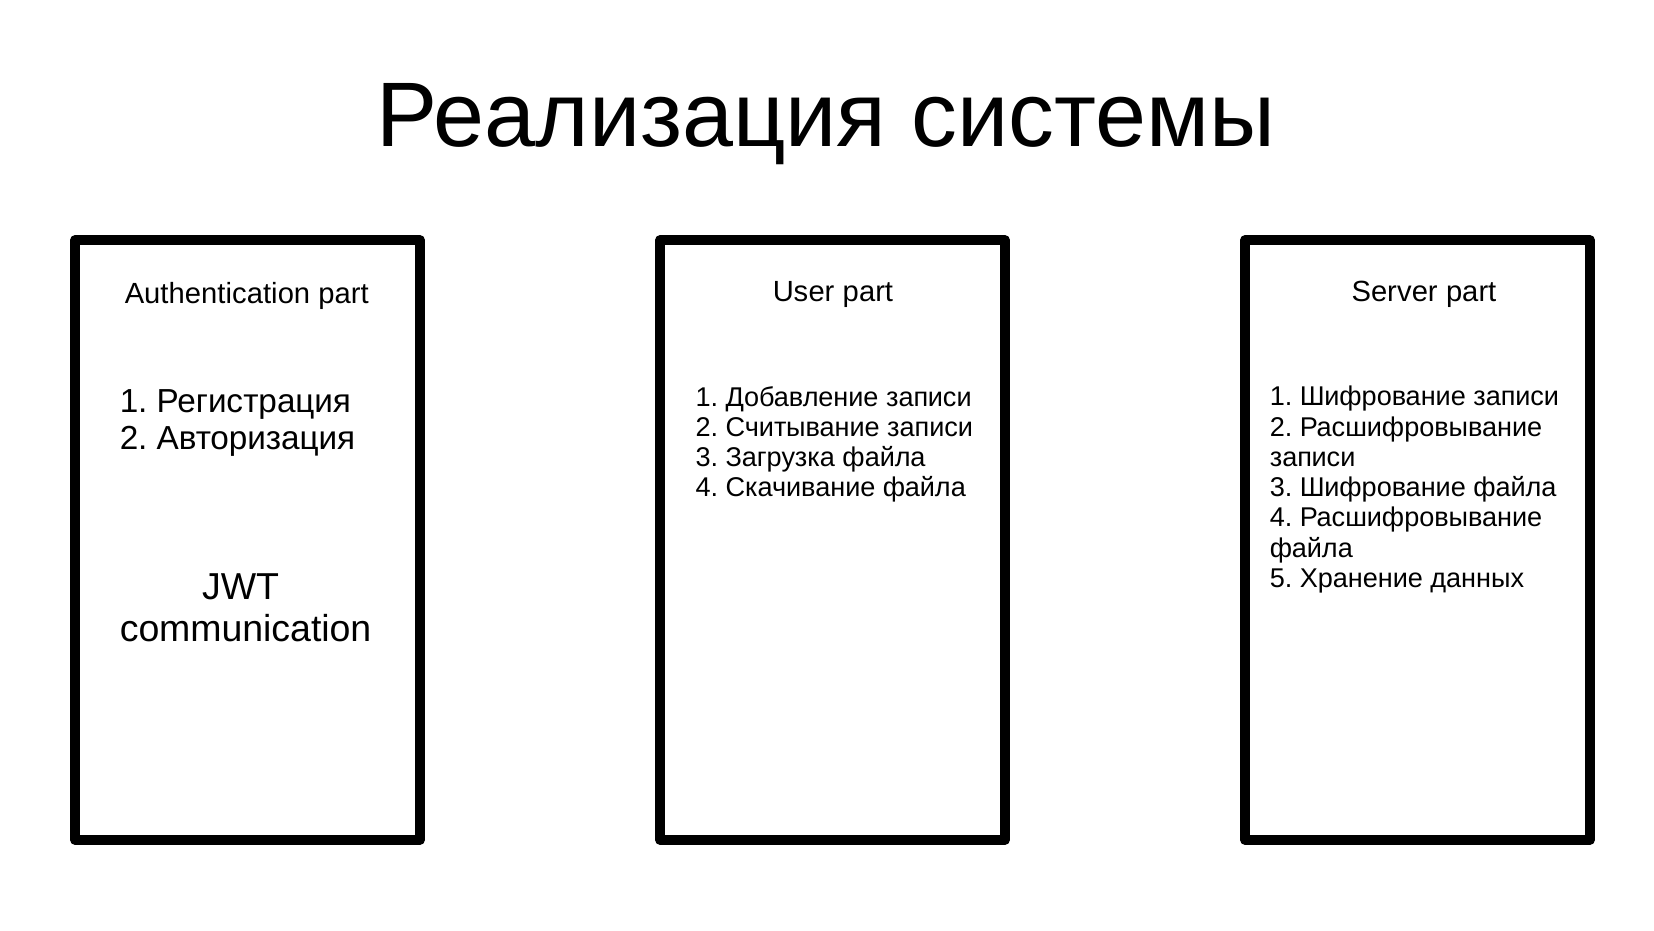

# Реализация системы
User part
Server part
Authentication part
1. Шифрование записи
2. Расшифровывание
записи
3. Шифрование файла
4. Расшифровывание
файла
5. Хранение данных
1. Добавление записи
2. Считывание записи
3. Загрузка файла
4. Скачивание файла
1. Регистрация
2. Авторизация
JWT
communication